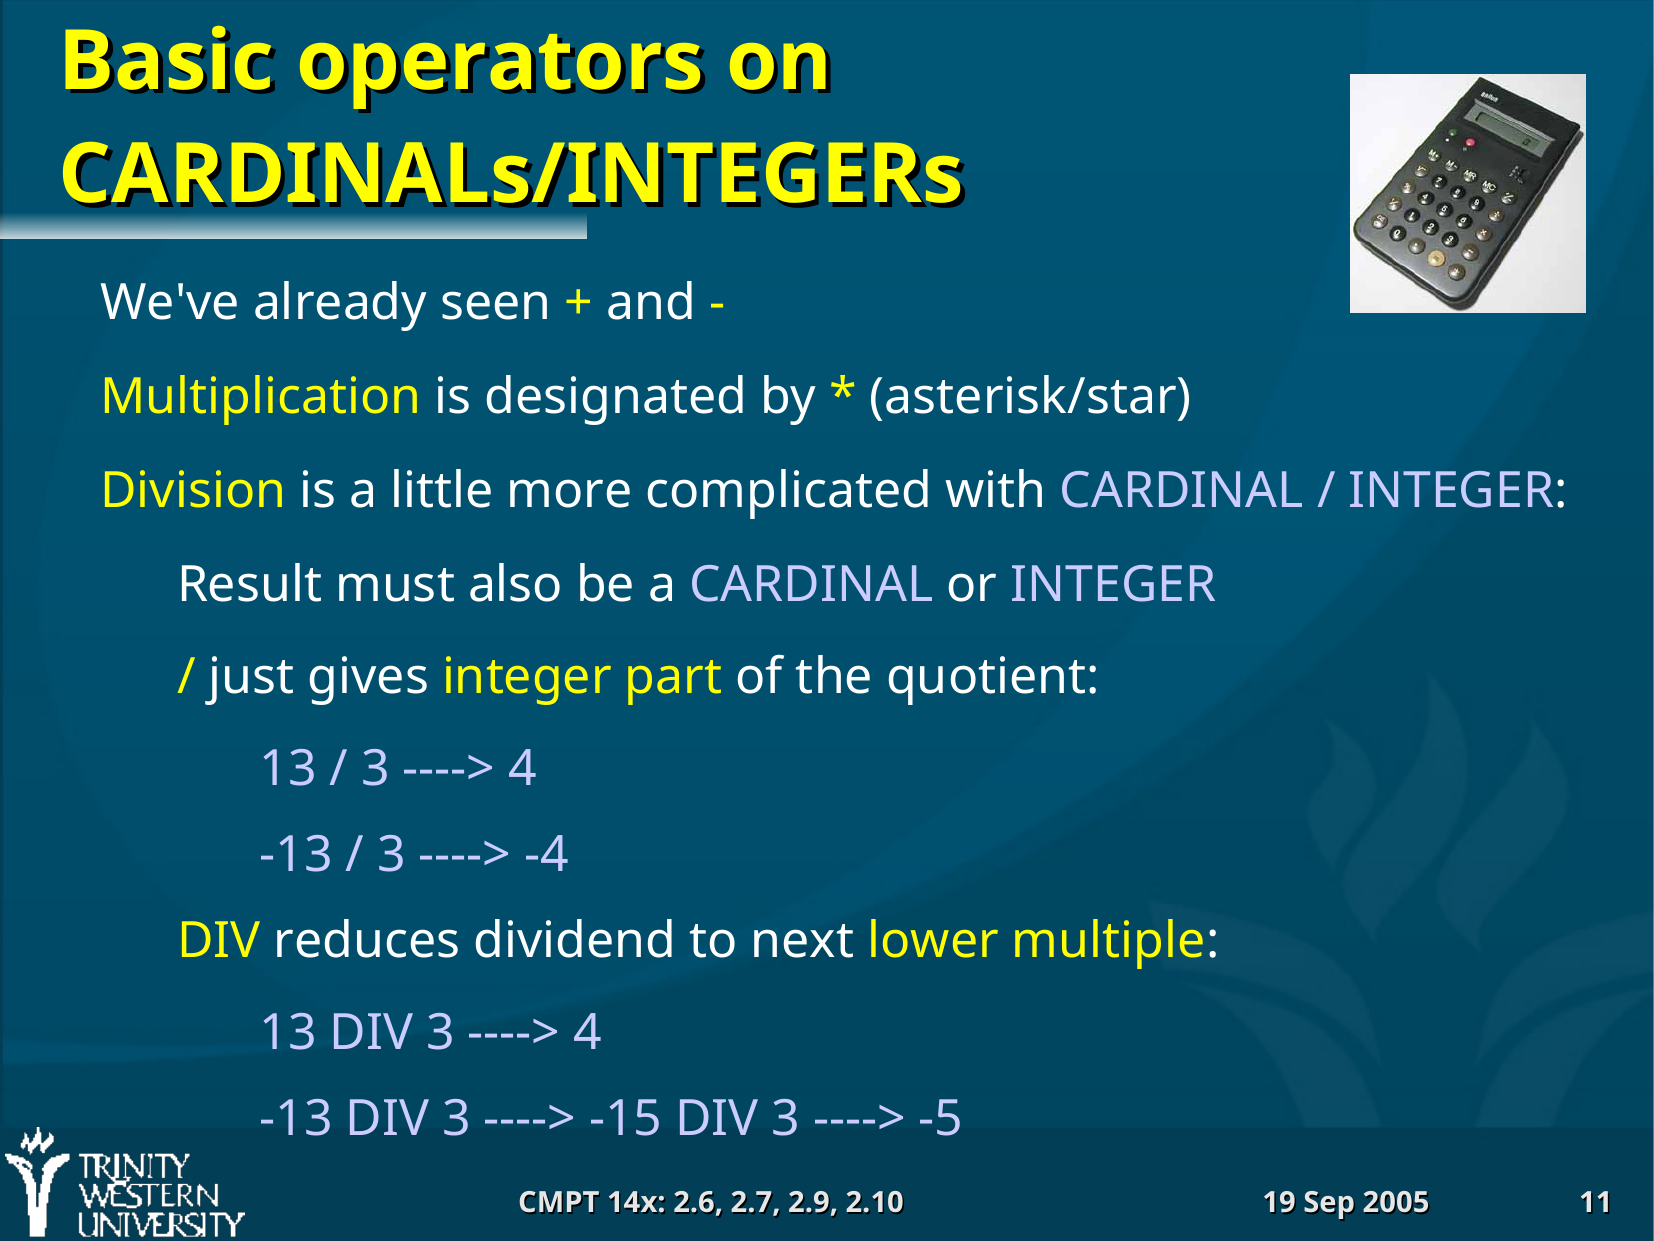

# Basic operators on CARDINALs/INTEGERs
We've already seen + and -
Multiplication is designated by * (asterisk/star)
Division is a little more complicated with CARDINAL / INTEGER:
Result must also be a CARDINAL or INTEGER
/ just gives integer part of the quotient:
13 / 3 ----> 4
-13 / 3 ----> -4
DIV reduces dividend to next lower multiple:
13 DIV 3 ----> 4
-13 DIV 3 ----> -15 DIV 3 ----> -5
CMPT 14x: 2.6, 2.7, 2.9, 2.10
19 Sep 2005
11